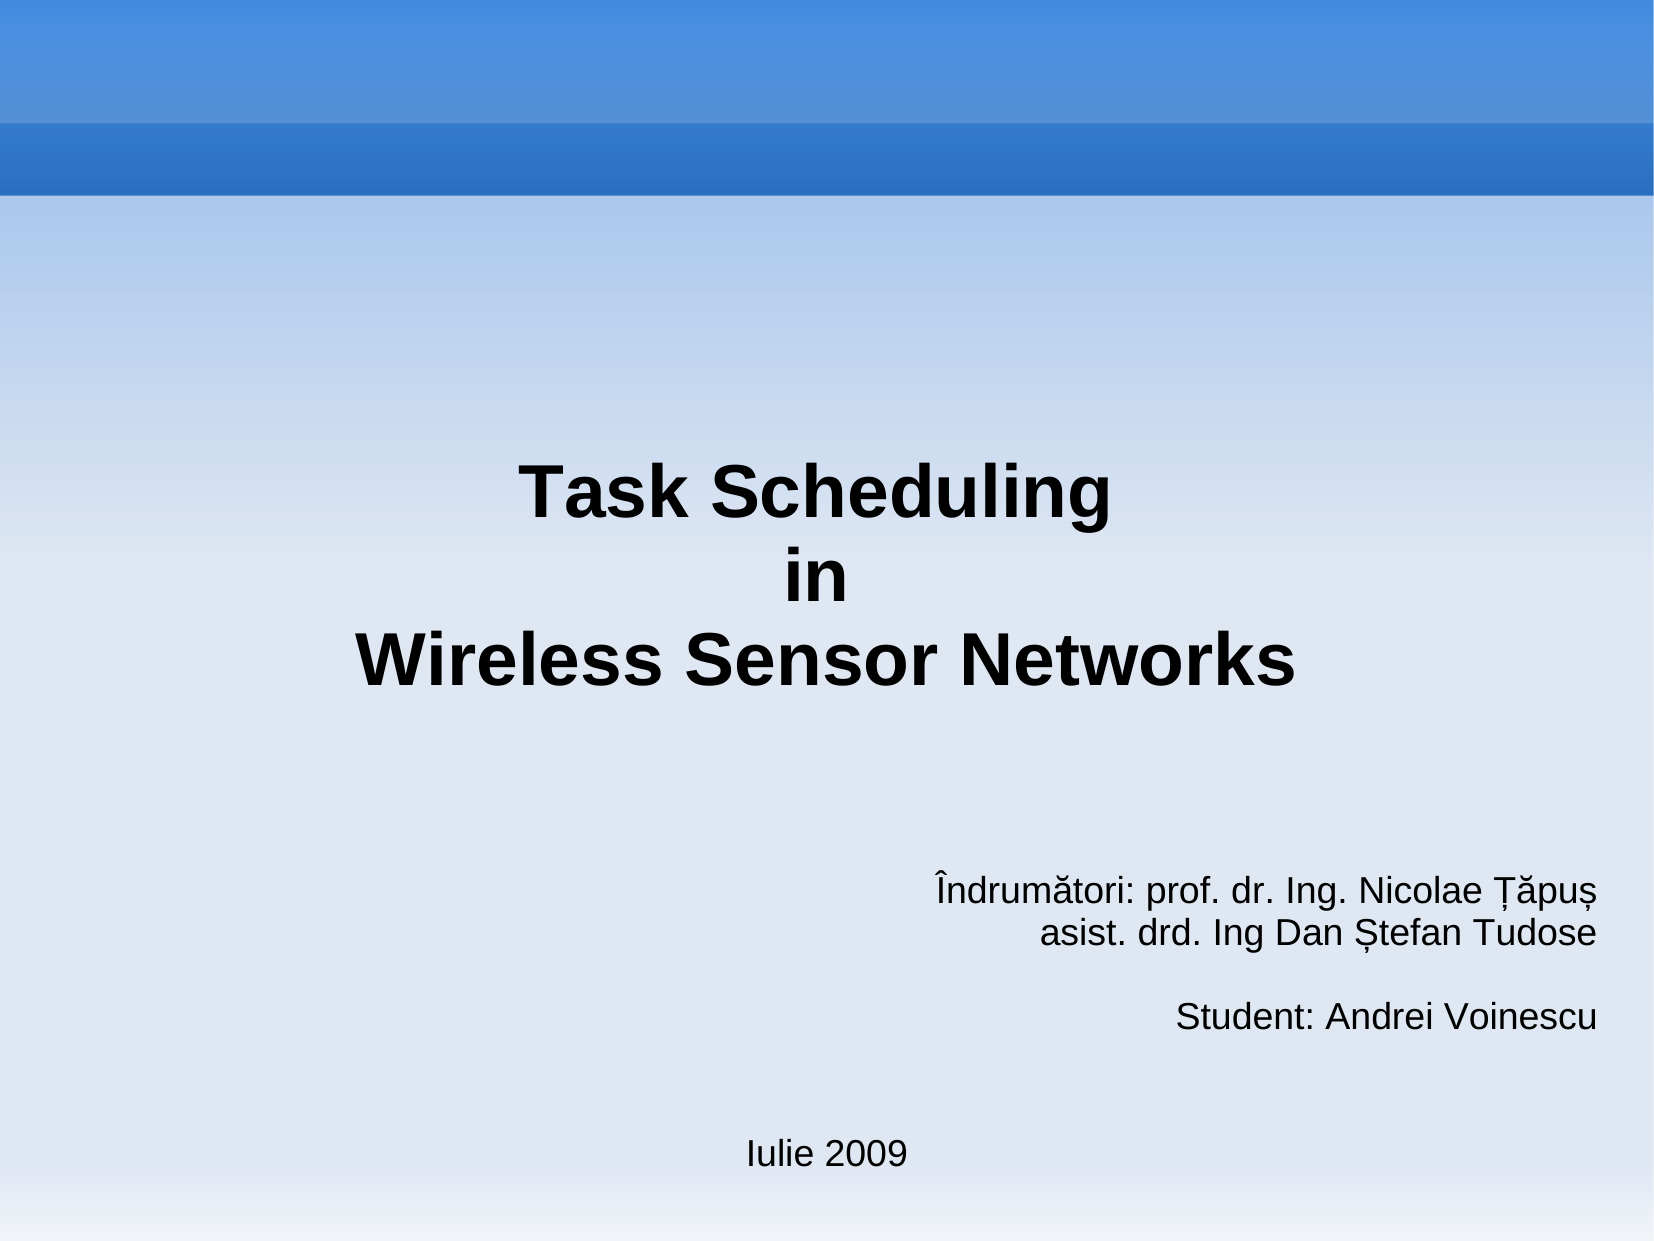

#
Task Scheduling
in
Wireless Sensor Networks
Îndrumători: prof. dr. Ing. Nicolae Țăpuș
			asist. drd. Ing Dan Ștefan Tudose
Student: Andrei Voinescu
Iulie 2009